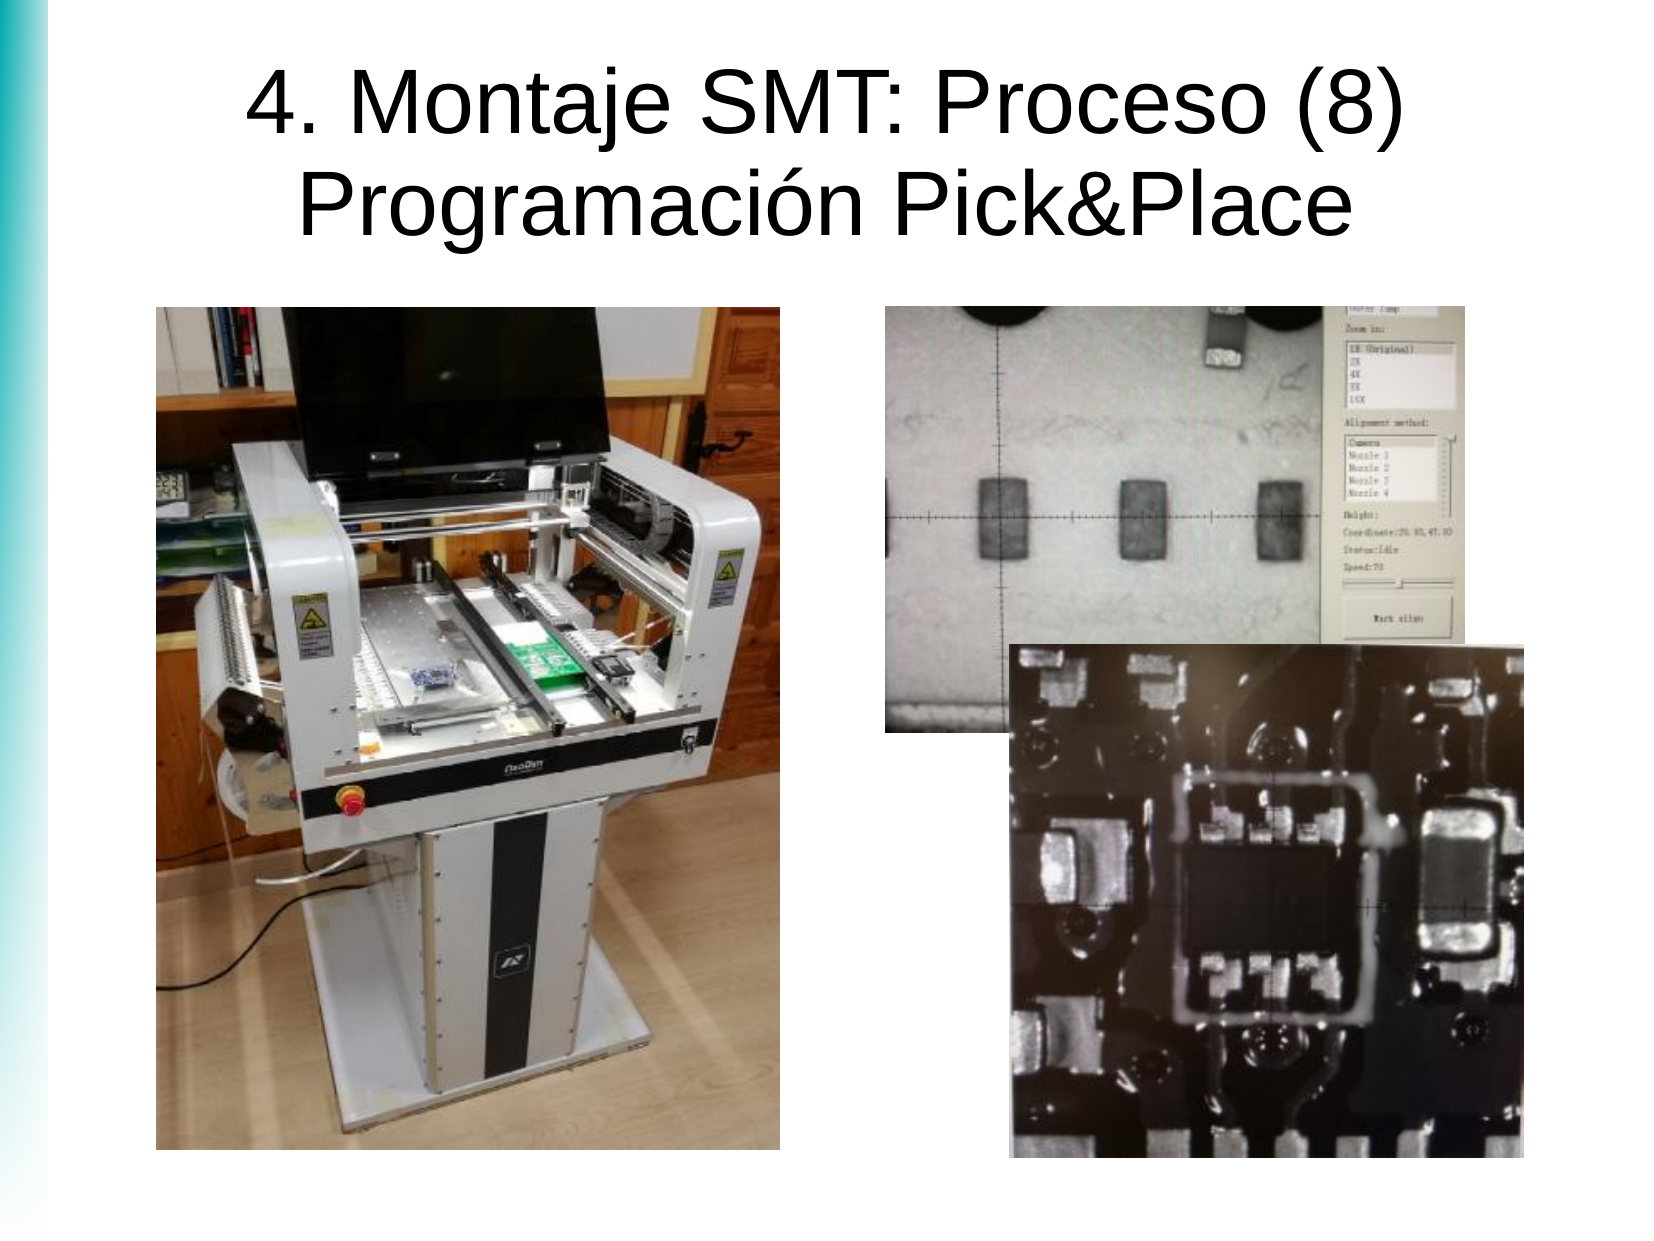

# 4. Montaje SMT: Proceso (8) Programación Pick&Place